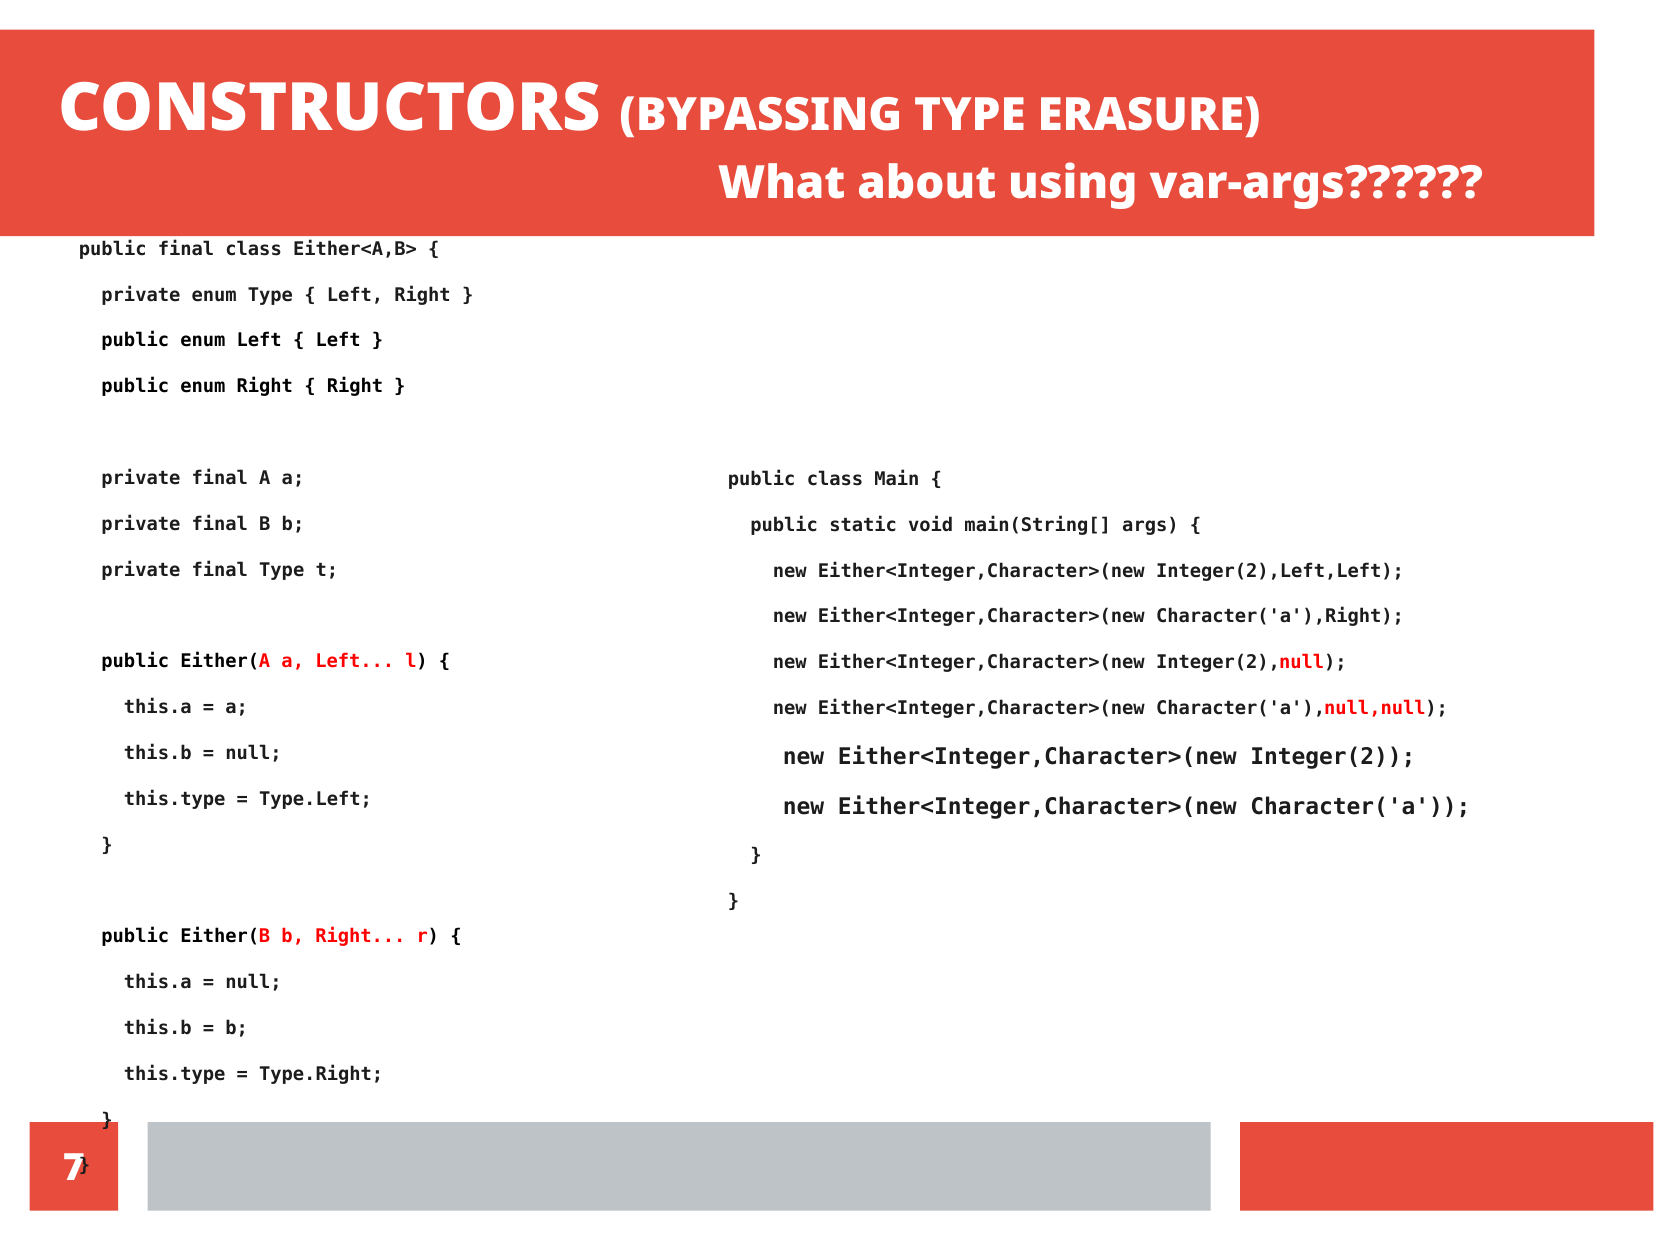

# CONSTRUCTORS (BYPASSING TYPE ERASURE) What about using var-args??????
public final class Either<A,B> {
 private enum Type { Left, Right }
 public enum Left { Left }
 public enum Right { Right }
 private final A a;
 private final B b;
 private final Type t;
 public Either(A a, Left... l) {
 this.a = a;
 this.b = null;
 this.type = Type.Left;
 }
 public Either(B b, Right... r) {
 this.a = null;
 this.b = b;
 this.type = Type.Right;
 }
}
public class Main {
 public static void main(String[] args) {
 new Either<Integer,Character>(new Integer(2),Left,Left);
 new Either<Integer,Character>(new Character('a'),Right);
 new Either<Integer,Character>(new Integer(2),null);
 new Either<Integer,Character>(new Character('a'),null,null);
 new Either<Integer,Character>(new Integer(2));
 new Either<Integer,Character>(new Character('a'));
 }
}
7